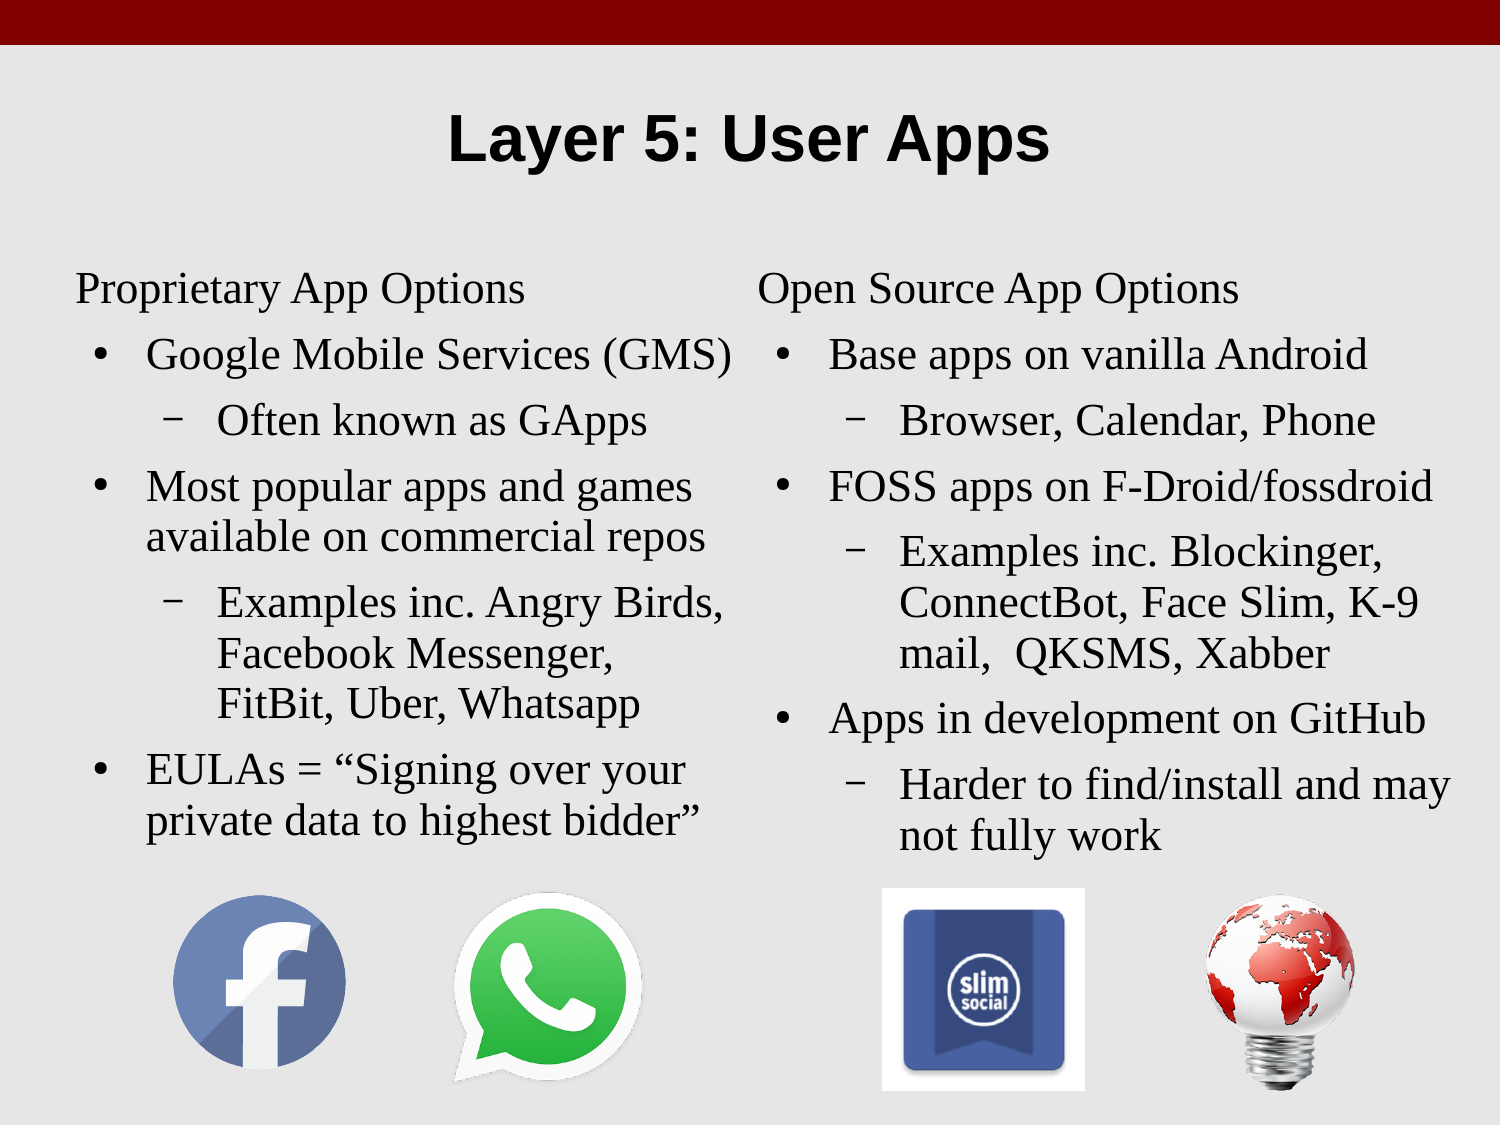

# Layer 5: User Apps
Proprietary App Options
Google Mobile Services (GMS)
Often known as GApps
Most popular apps and games available on commercial repos
Examples inc. Angry Birds, Facebook Messenger, FitBit, Uber, Whatsapp
EULAs = “Signing over your private data to highest bidder”
Open Source App Options
Base apps on vanilla Android
Browser, Calendar, Phone
FOSS apps on F-Droid/fossdroid
Examples inc. Blockinger, ConnectBot, Face Slim, K-9 mail, QKSMS, Xabber
Apps in development on GitHub
Harder to find/install and may not fully work